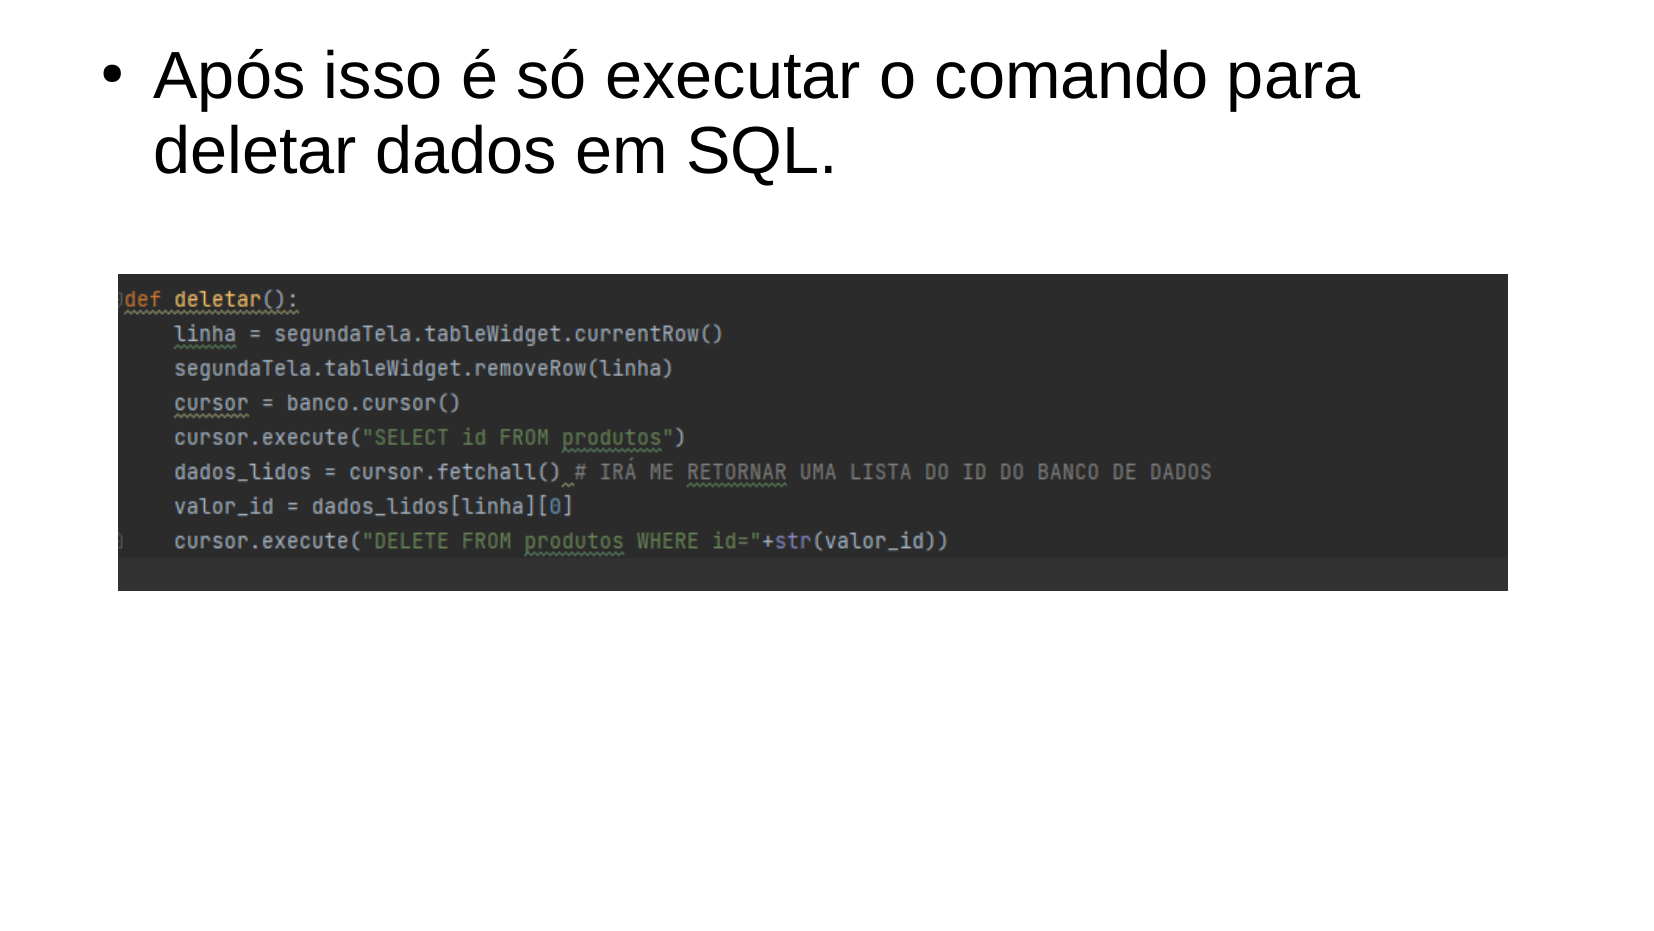

# Após isso é só executar o comando para deletar dados em SQL.